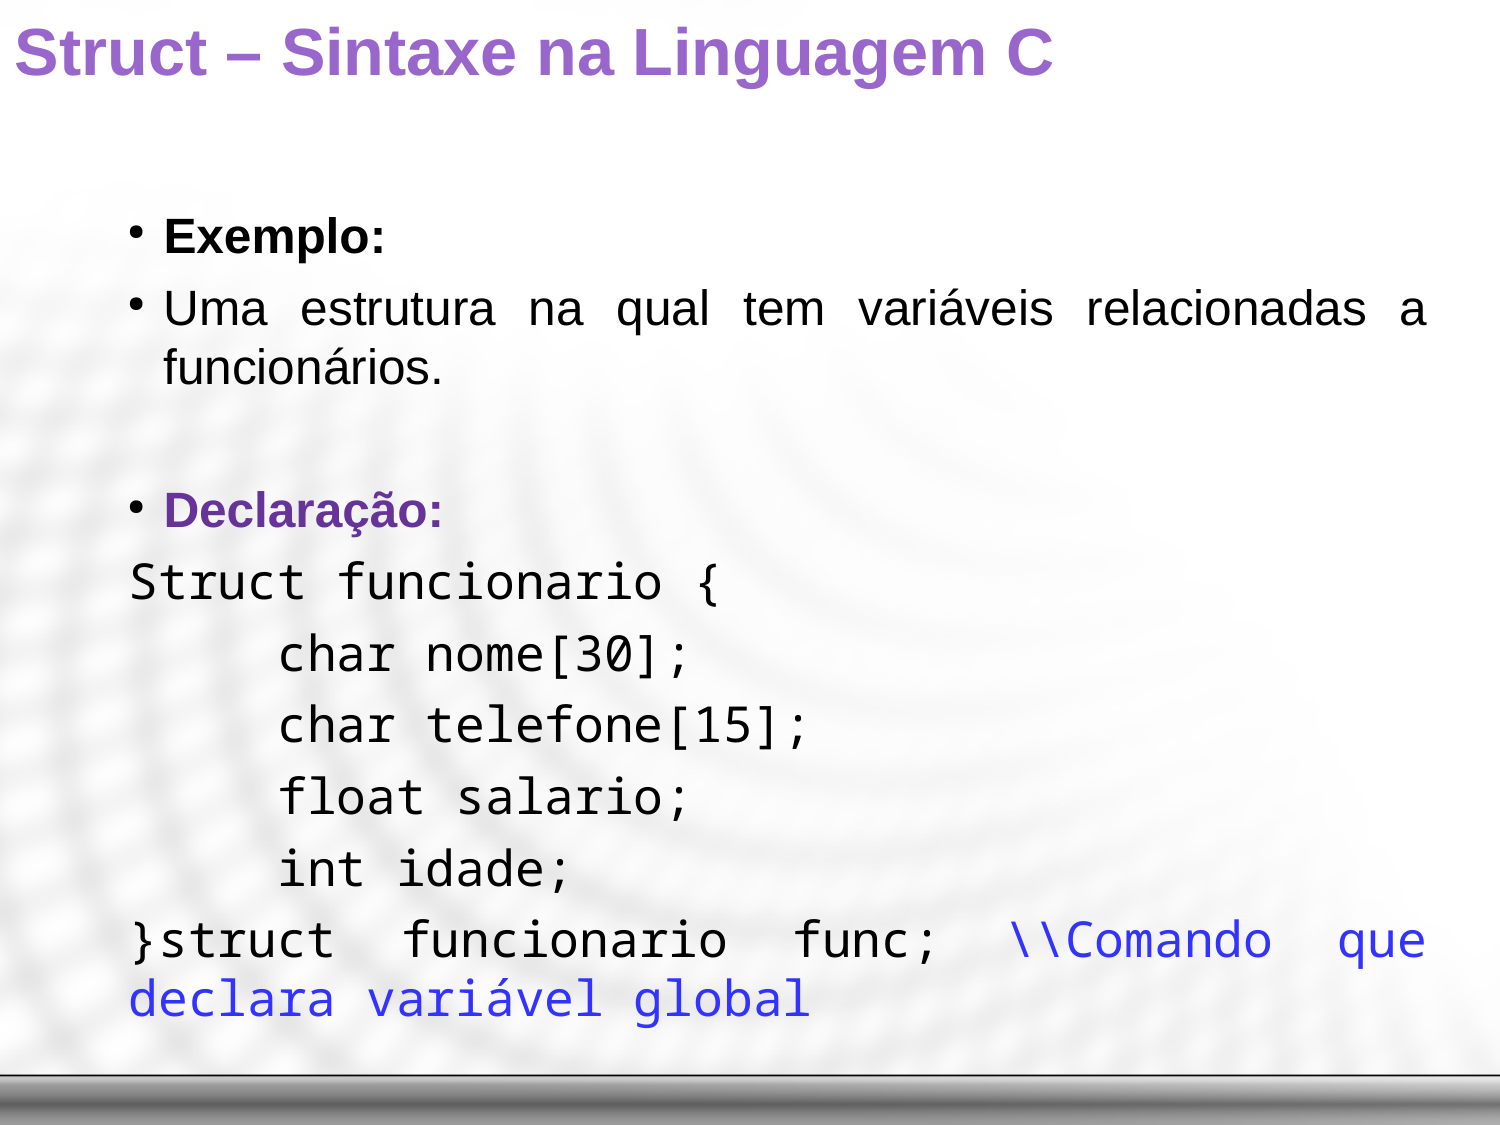

# Struct – Sintaxe na Linguagem C
Exemplo:
Uma estrutura na qual tem variáveis relacionadas a funcionários.
Declaração:
Struct funcionario {
 char nome[30];
 char telefone[15];
 float salario;
 int idade;
}struct funcionario func; \\Comando que declara variável global